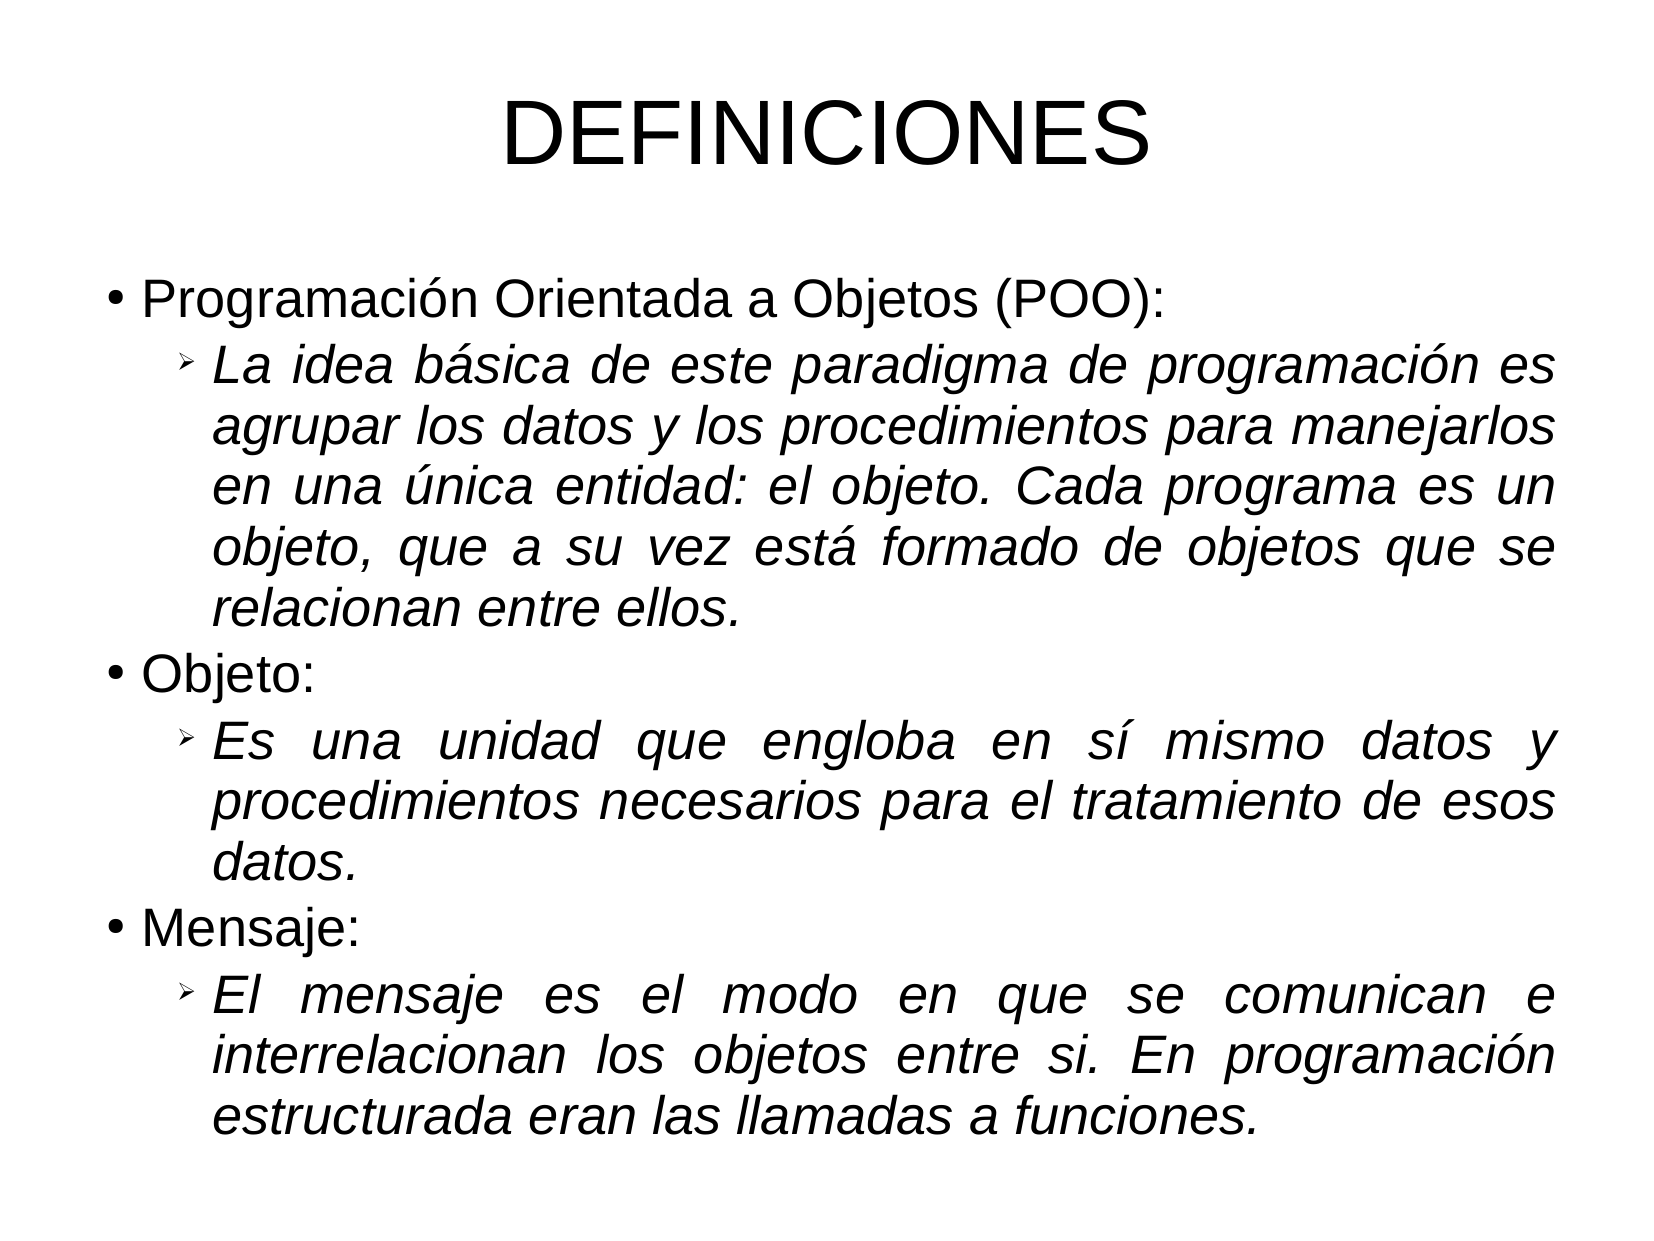

# DEFINICIONES
Programación Orientada a Objetos (POO):
La idea básica de este paradigma de programación es agrupar los datos y los procedimientos para manejarlos en una única entidad: el objeto. Cada programa es un objeto, que a su vez está formado de objetos que se relacionan entre ellos.
Objeto:
Es una unidad que engloba en sí mismo datos y procedimientos necesarios para el tratamiento de esos datos.
Mensaje:
El mensaje es el modo en que se comunican e interrelacionan los objetos entre si. En programación estructurada eran las llamadas a funciones.